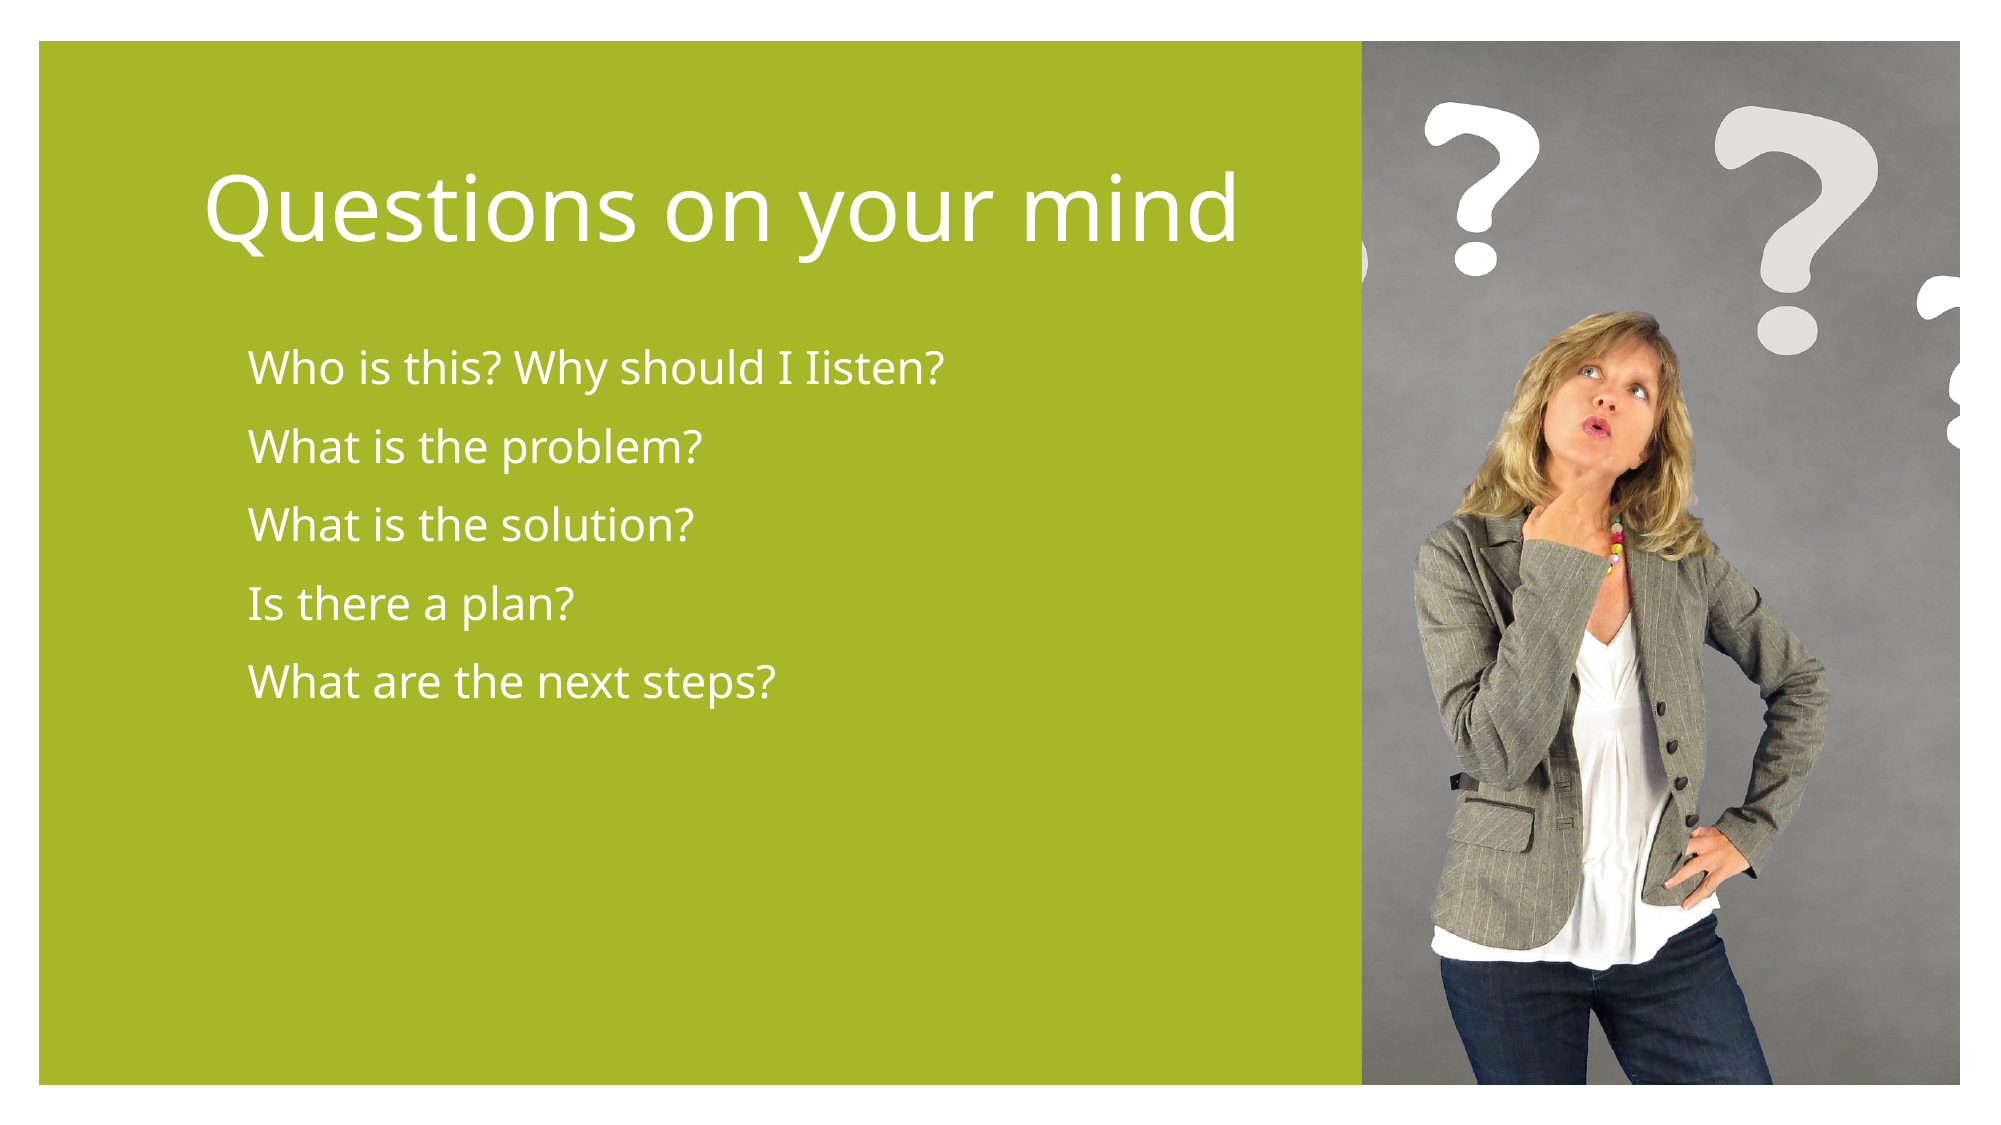

# Questions on your mind
Who is this? Why should I Iisten?
What is the problem?
What is the solution?
Is there a plan?
What are the next steps?